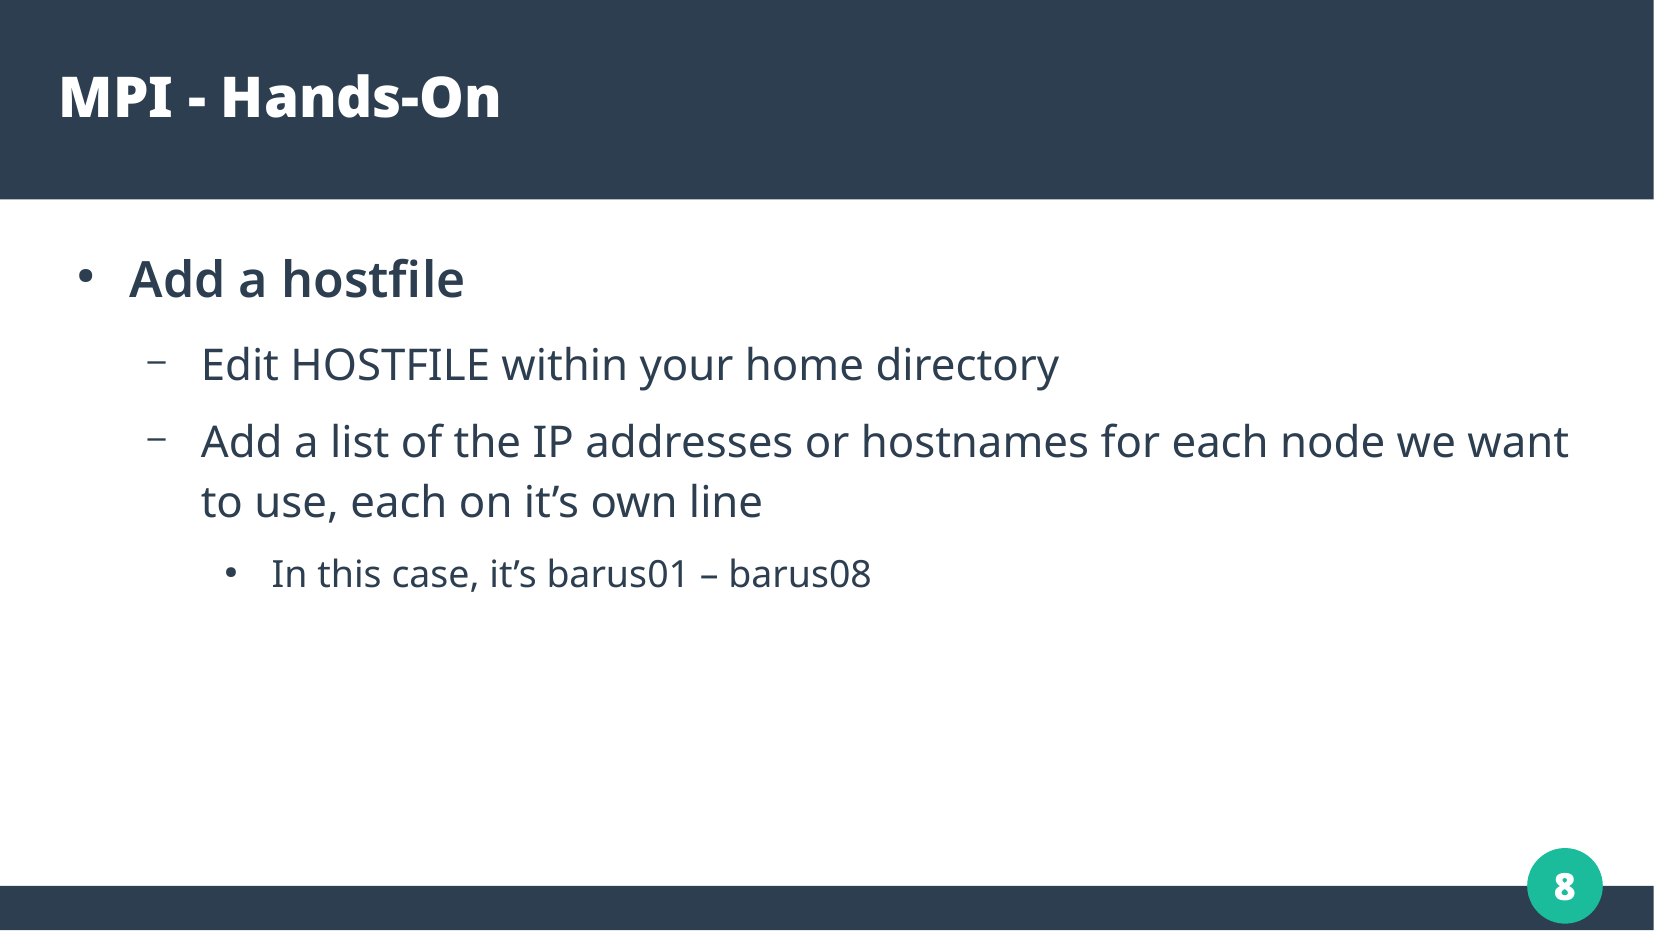

# MPI - Hands-On
Add a hostfile
Edit HOSTFILE within your home directory
Add a list of the IP addresses or hostnames for each node we want to use, each on it’s own line
In this case, it’s barus01 – barus08